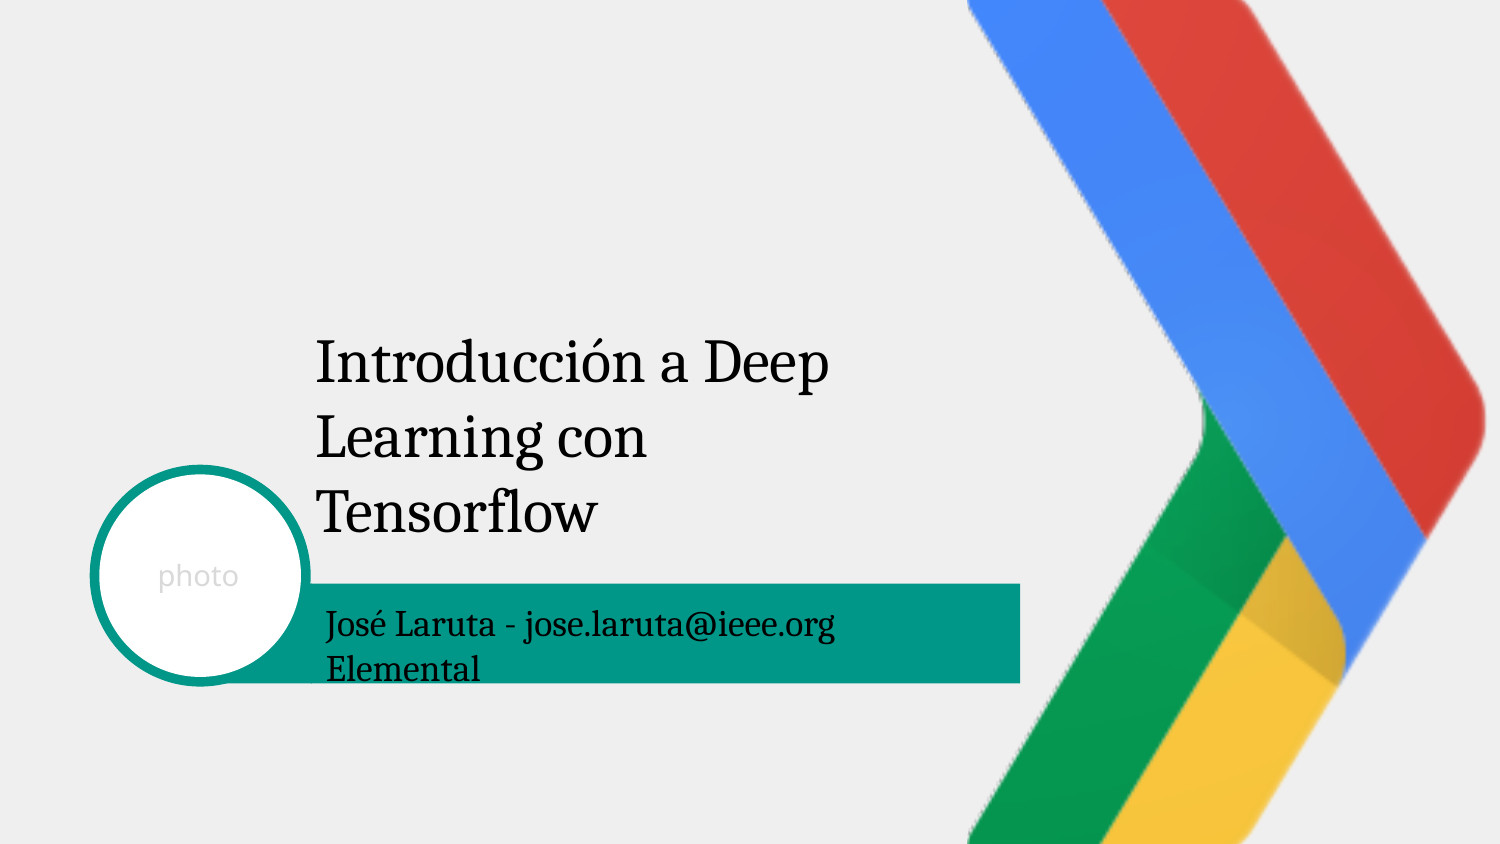

Introducción a Deep Learning con Tensorflow
#
José Laruta - jose.laruta@ieee.org
Elemental